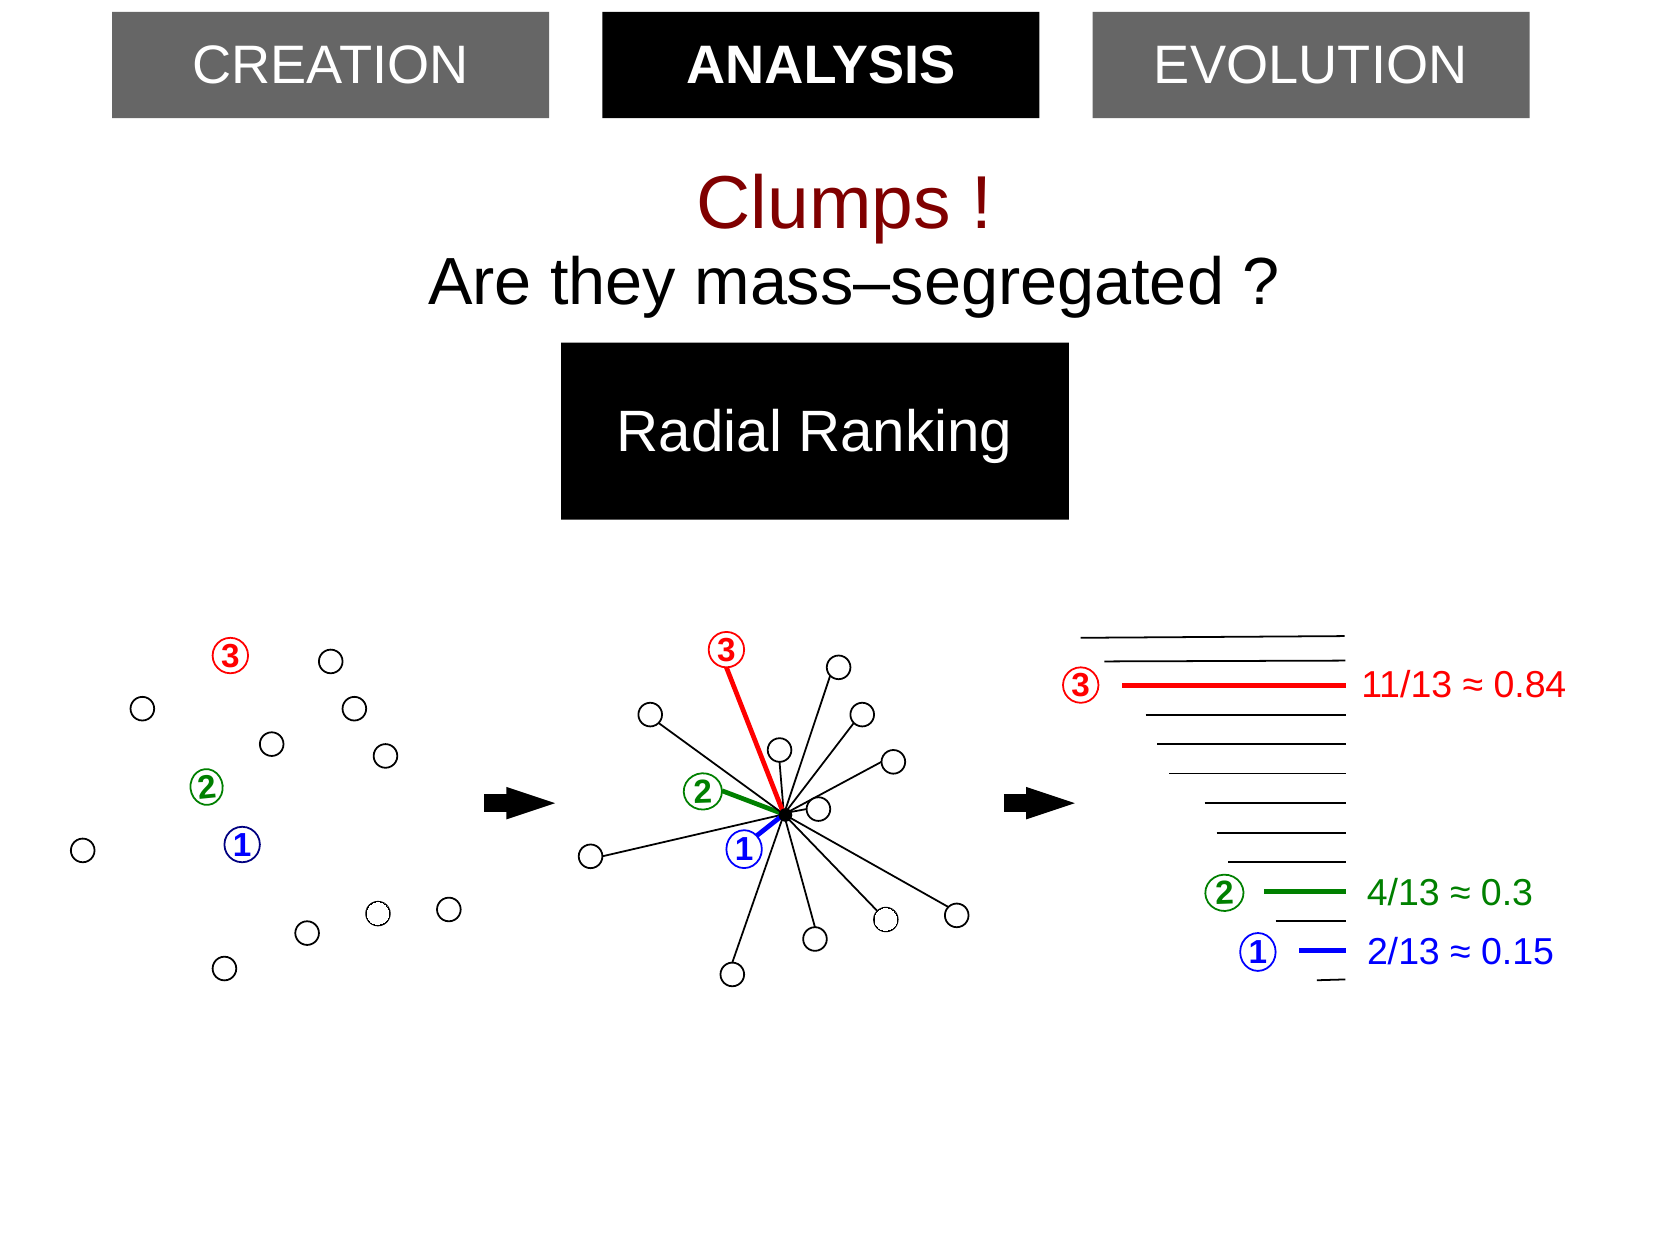

CREATION
ANALYSIS
EVOLUTION
Clumps !
Are they mass–segregated ?
Radial Ranking
3
3
11/13 ≈ 0.84
3
2
2
1
1
4/13 ≈ 0.3
2
2/13 ≈ 0.15
1